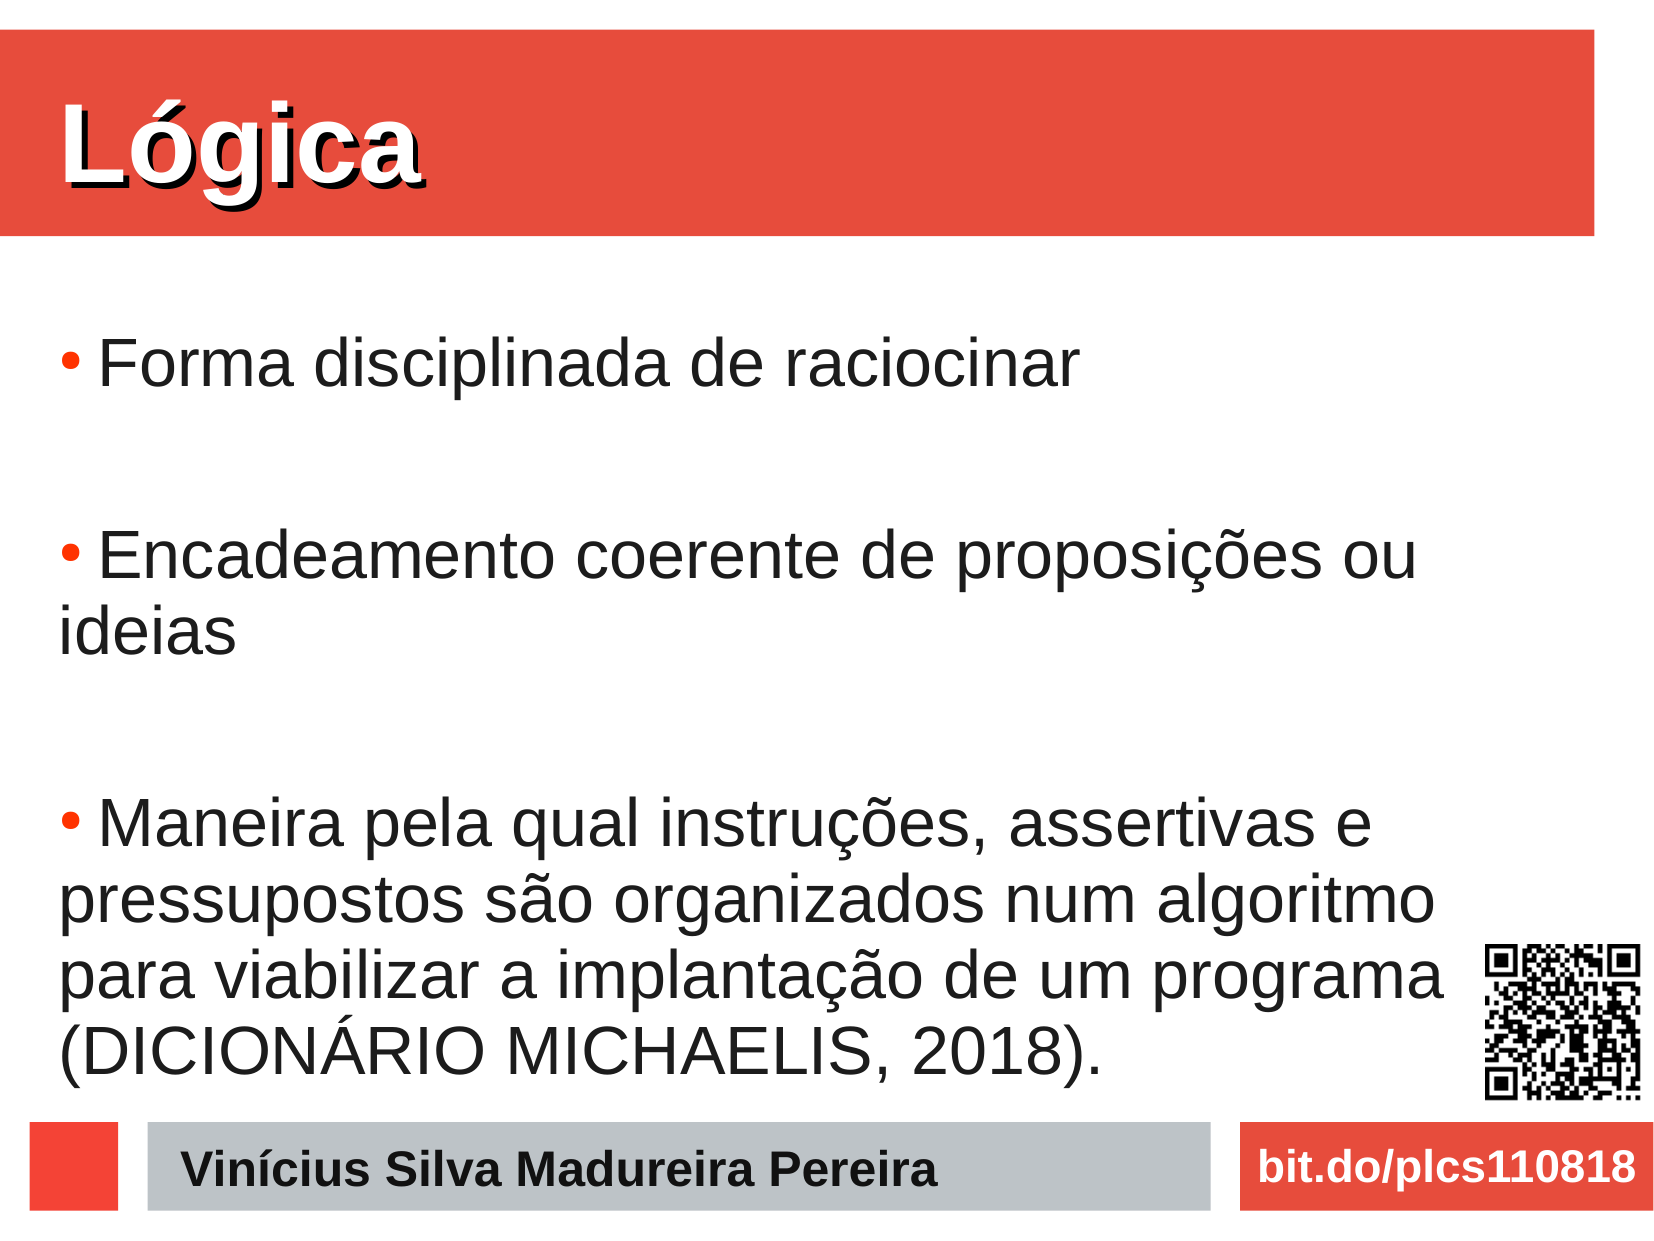

# Lógica
 Forma disciplinada de raciocinar
 Encadeamento coerente de proposições ou ideias
 Maneira pela qual instruções, assertivas e pressupostos são organizados num algoritmo para viabilizar a implantação de um programa (DICIONÁRIO MICHAELIS, 2018).
Vinícius Silva Madureira Pereira
bit.do/plcs110818